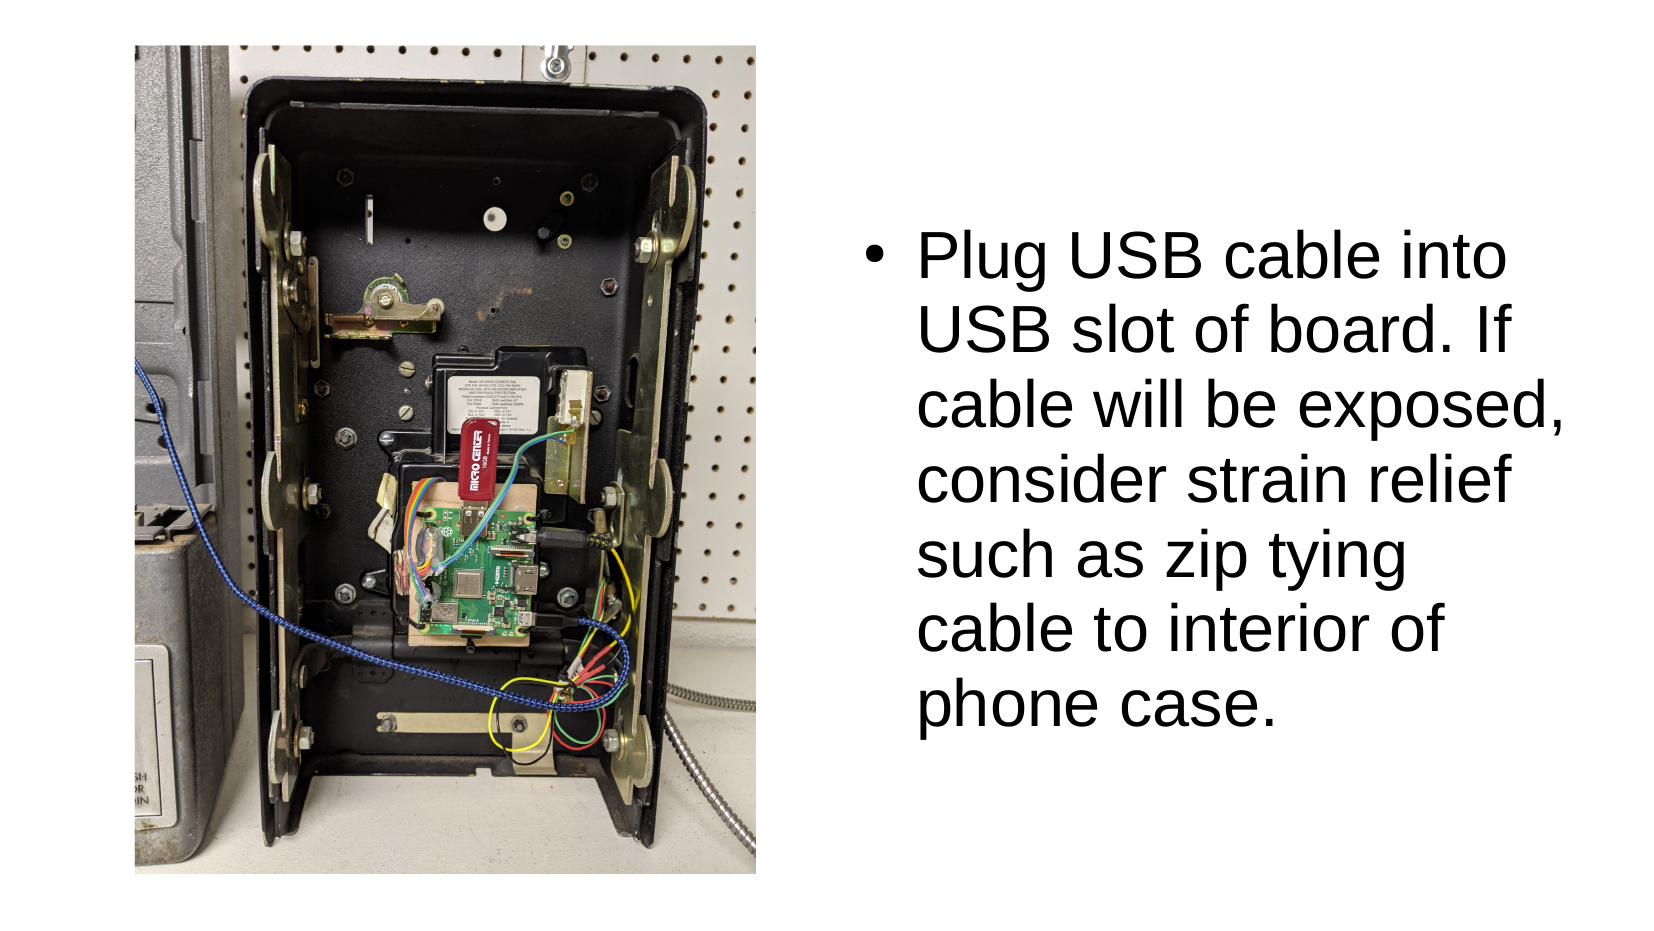

#
Plug USB cable into USB slot of board. If cable will be exposed, consider strain relief such as zip tying cable to interior of phone case.